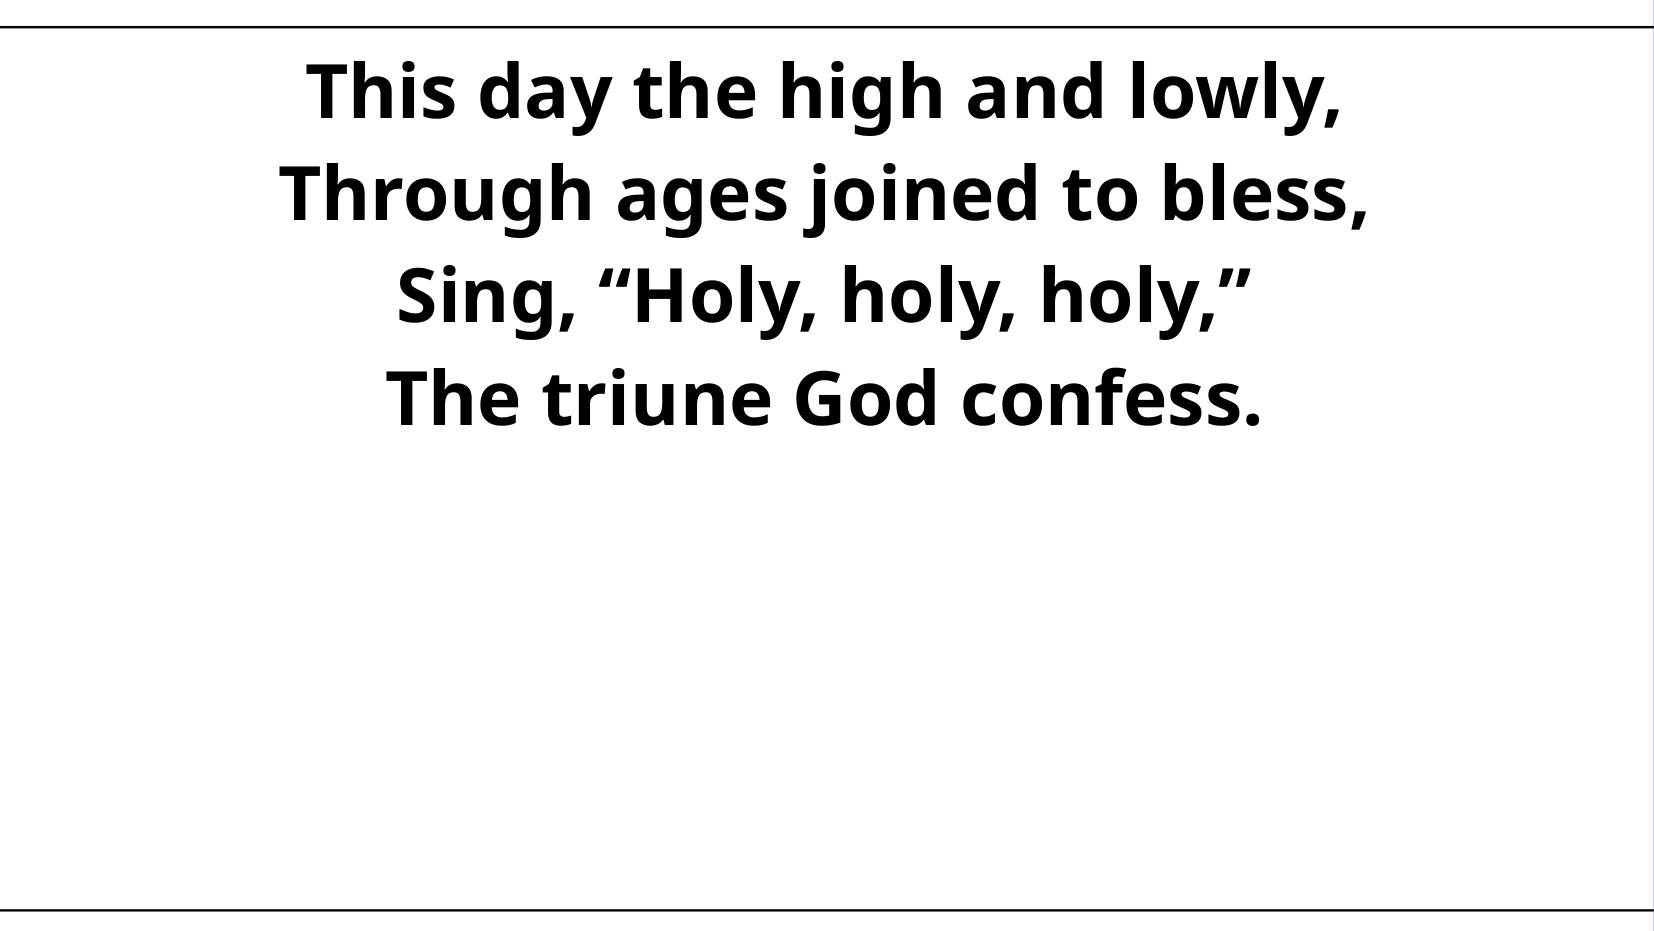

This day the high and lowly,
Through ages joined to bless,
Sing, “Holy, holy, holy,”
The triune God confess.